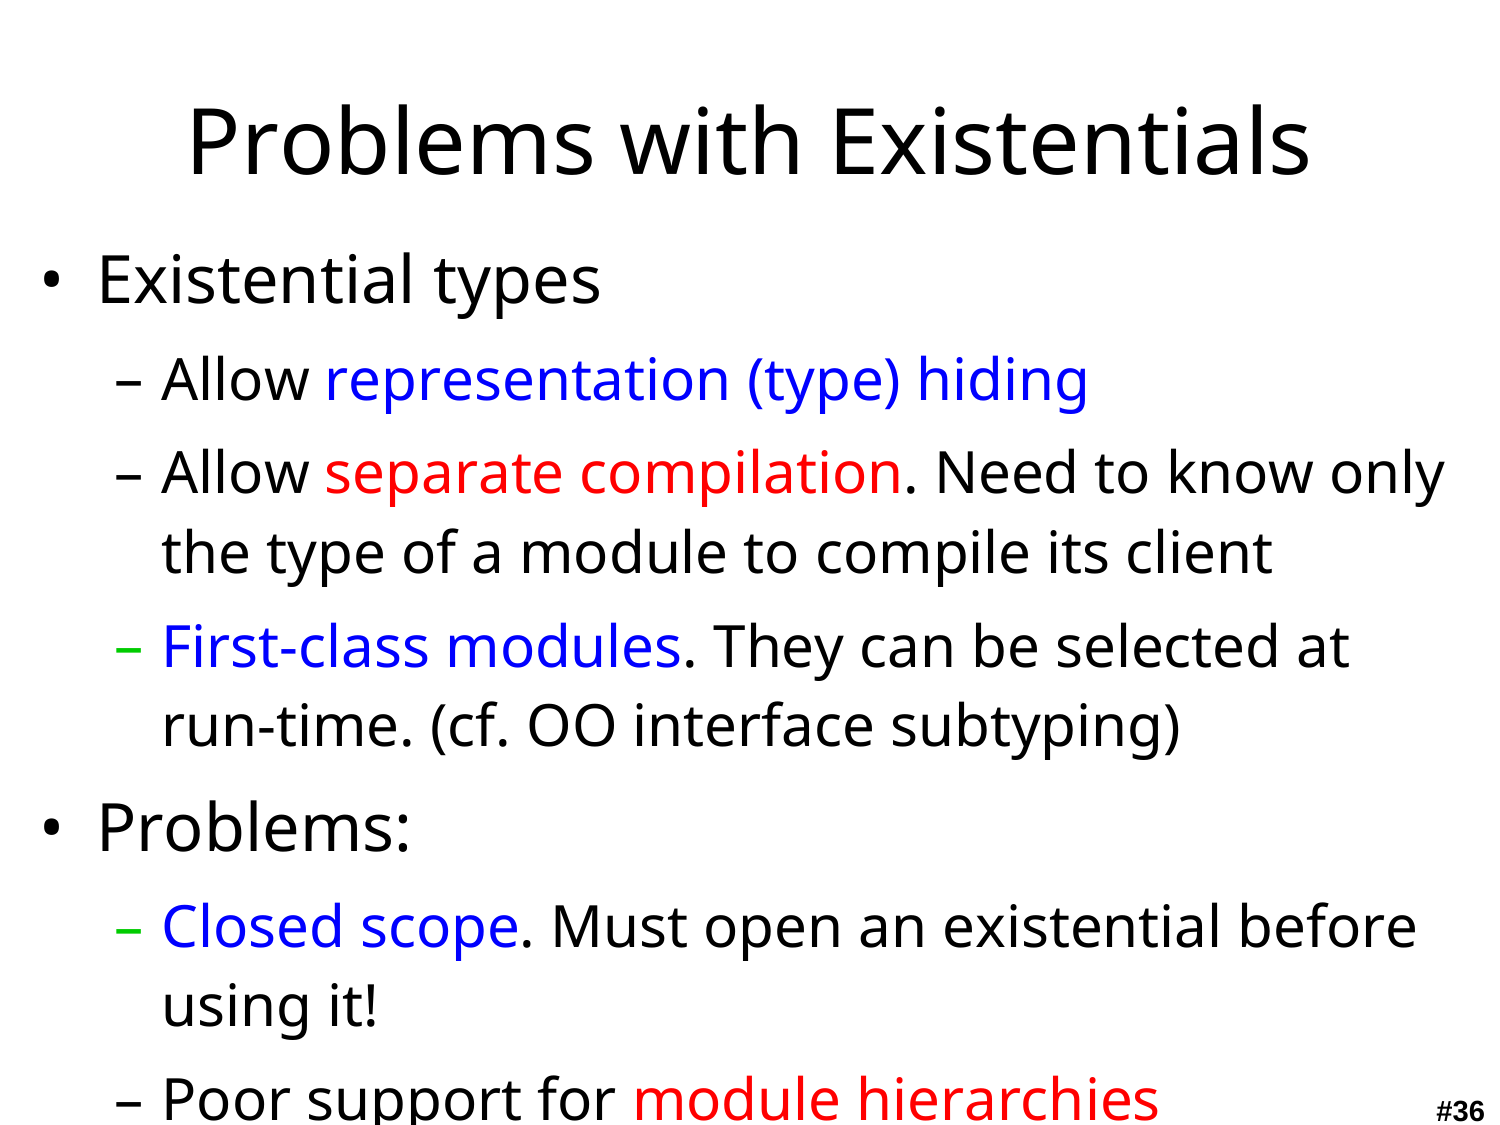

# Problems with Existentials
Existential types
Allow representation (type) hiding
Allow separate compilation. Need to know only the type of a module to compile its client
First-class modules. They can be selected at run-time. (cf. OO interface subtyping)
Problems:
Closed scope. Must open an existential before using it!
Poor support for module hierarchies
36